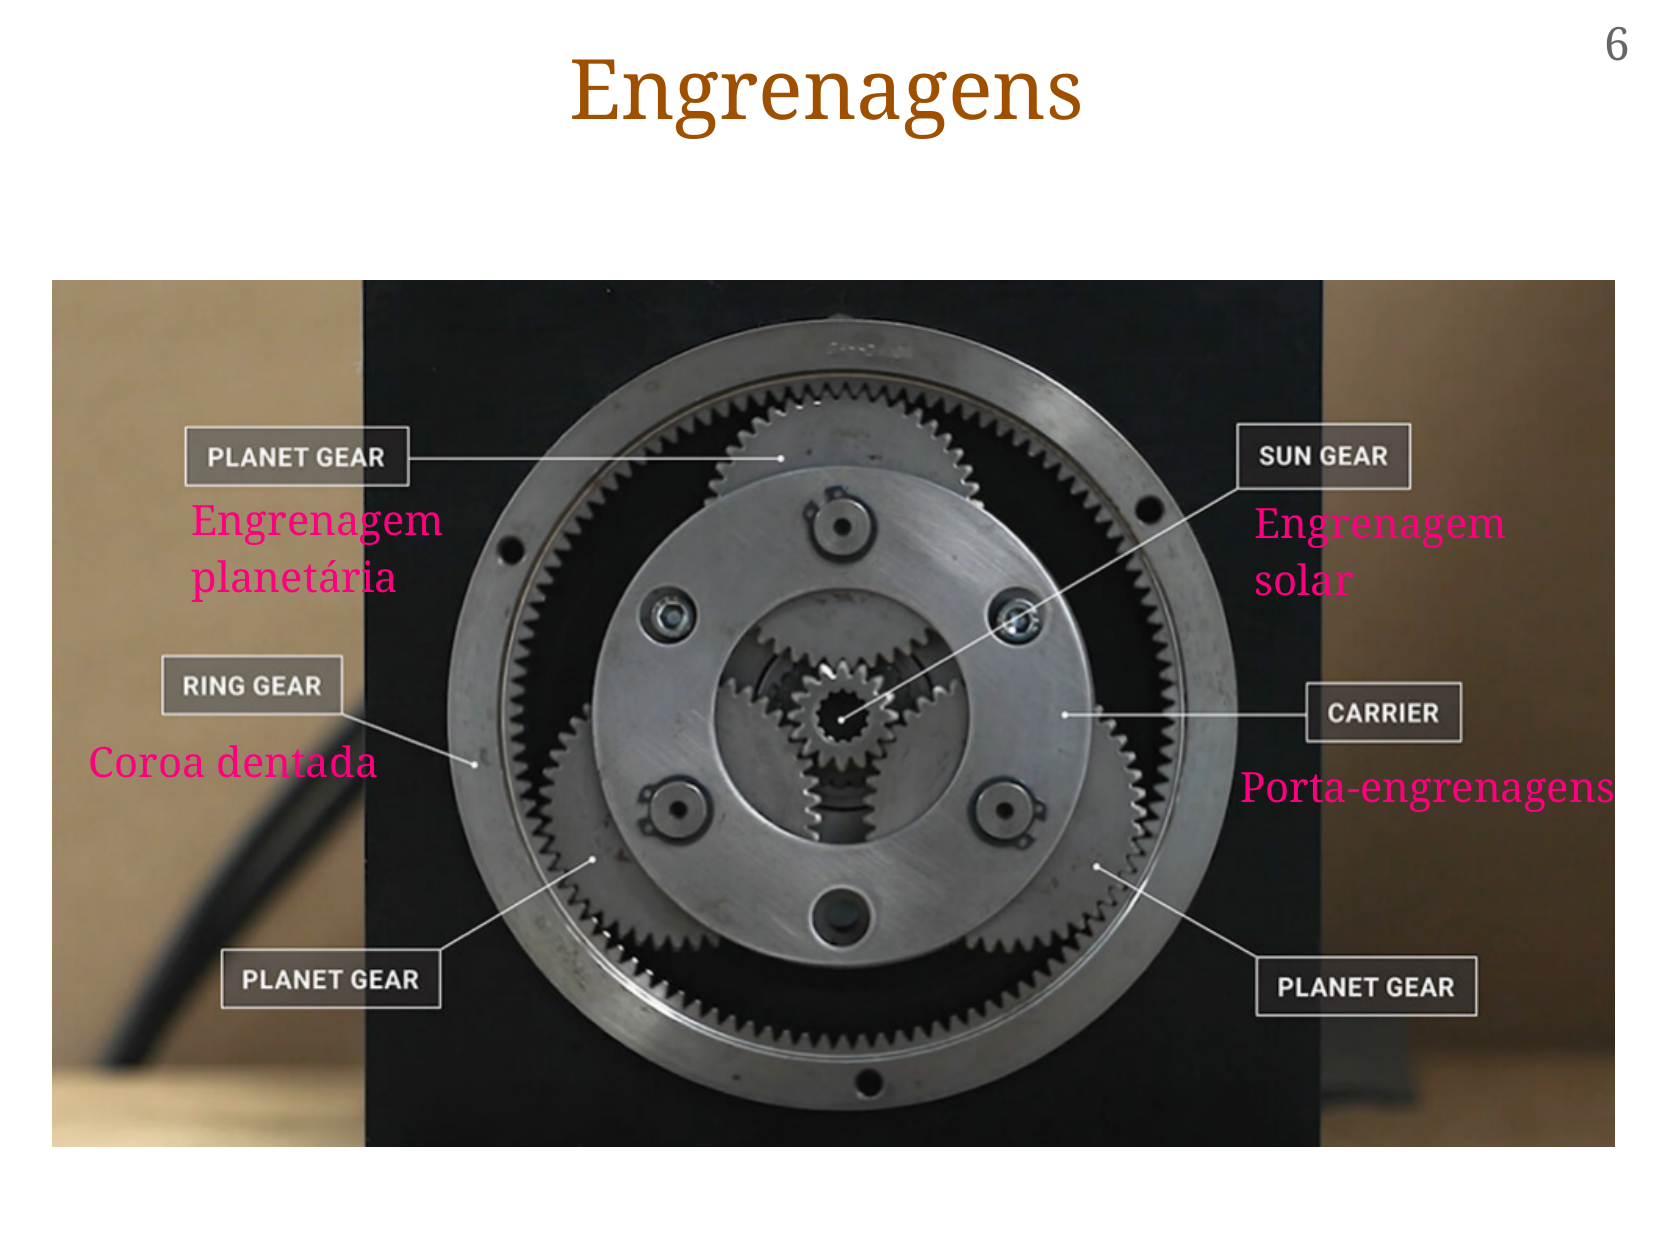

6
# Engrenagens
Engrenagem planetária
Engrenagem solar
Coroa dentada
Porta-engrenagens